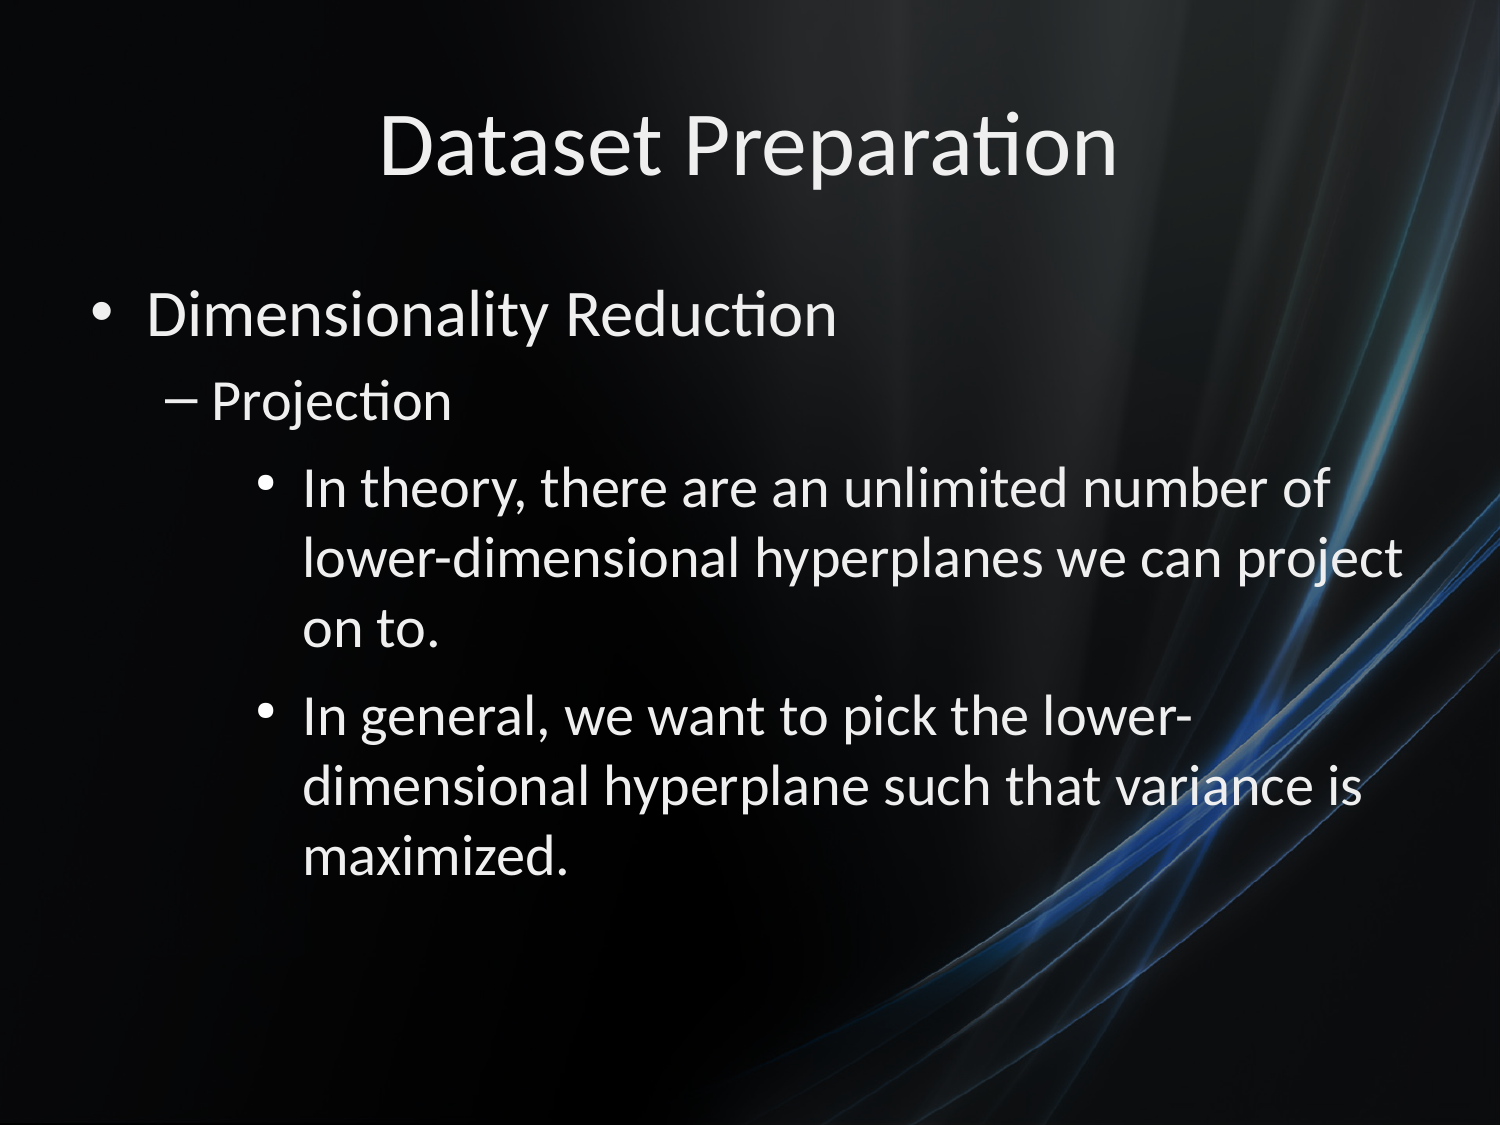

# Dataset Preparation
Dimensionality Reduction
Projection
In theory, there are an unlimited number of lower-dimensional hyperplanes we can project on to.
In general, we want to pick the lower-dimensional hyperplane such that variance is maximized.